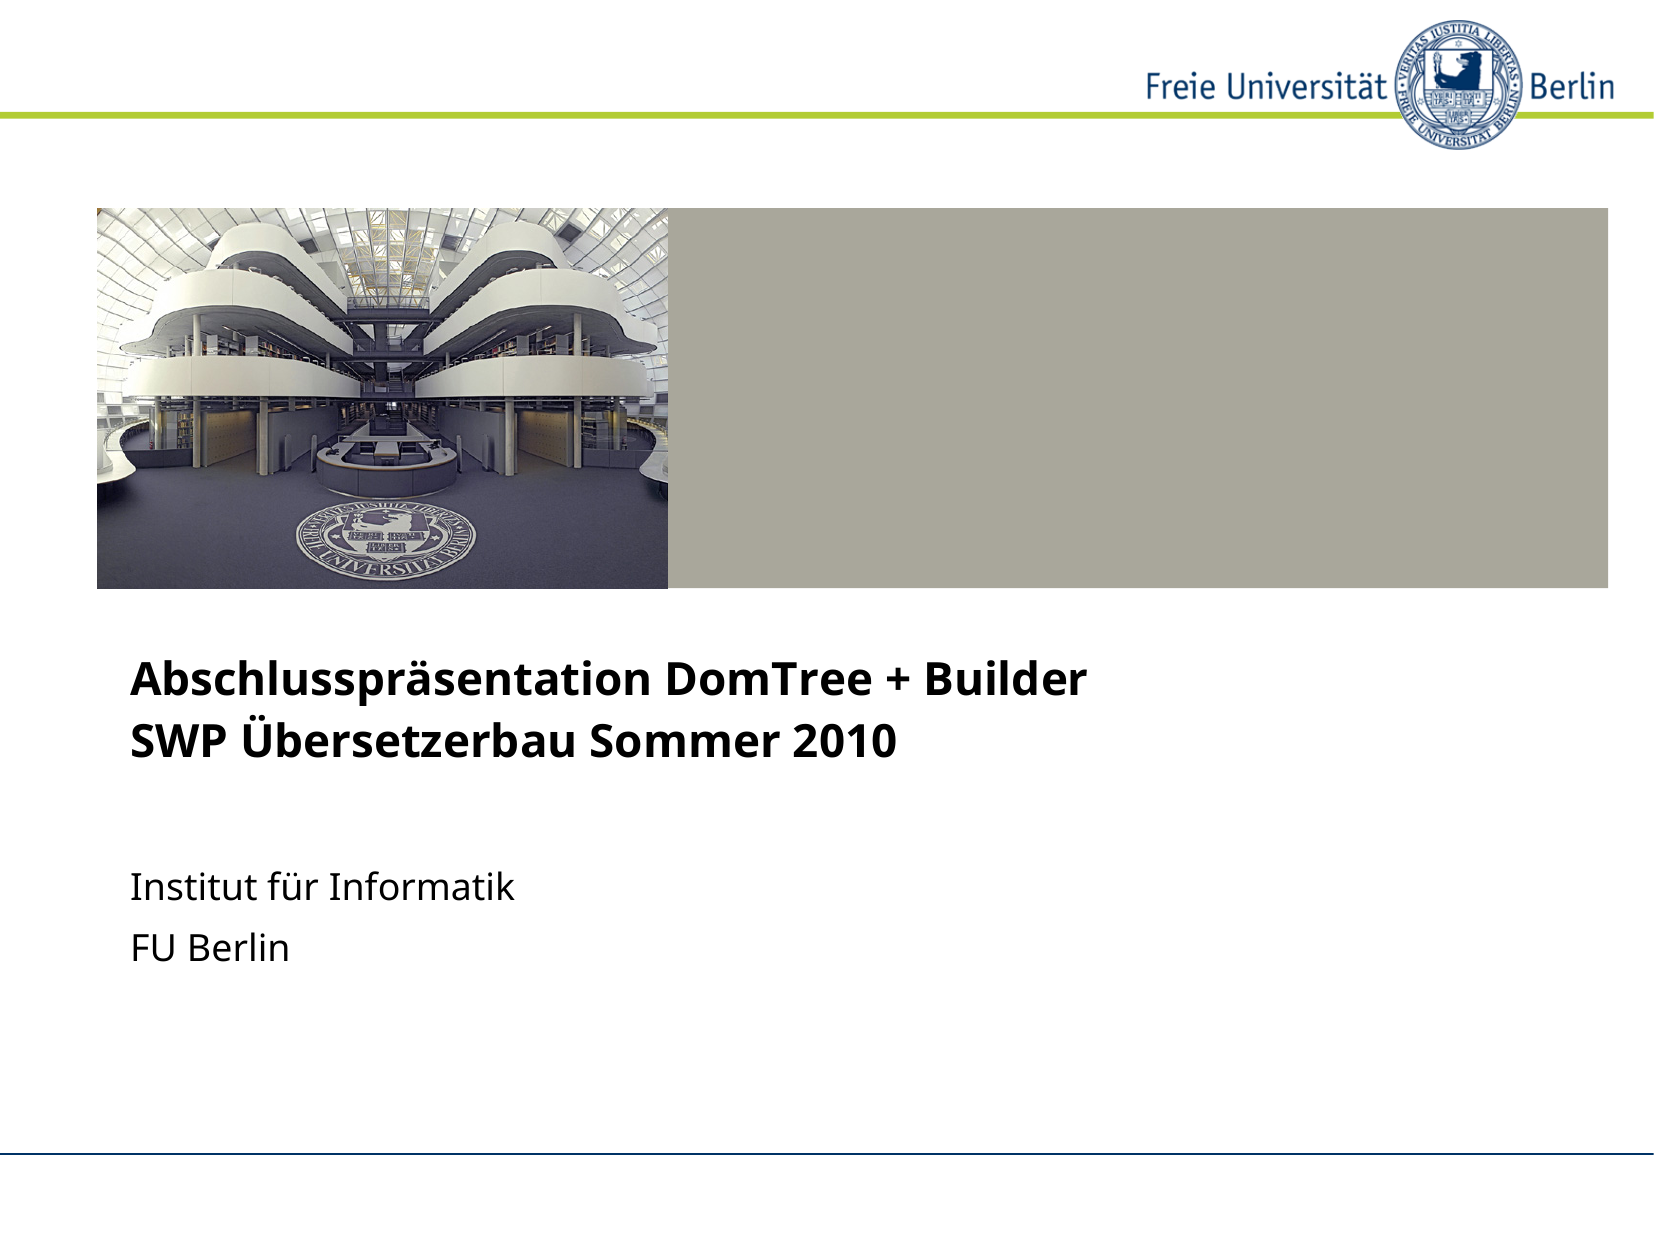

# Abschlusspräsentation DomTree + Builder SWP Übersetzerbau Sommer 2010
Institut für Informatik
FU Berlin